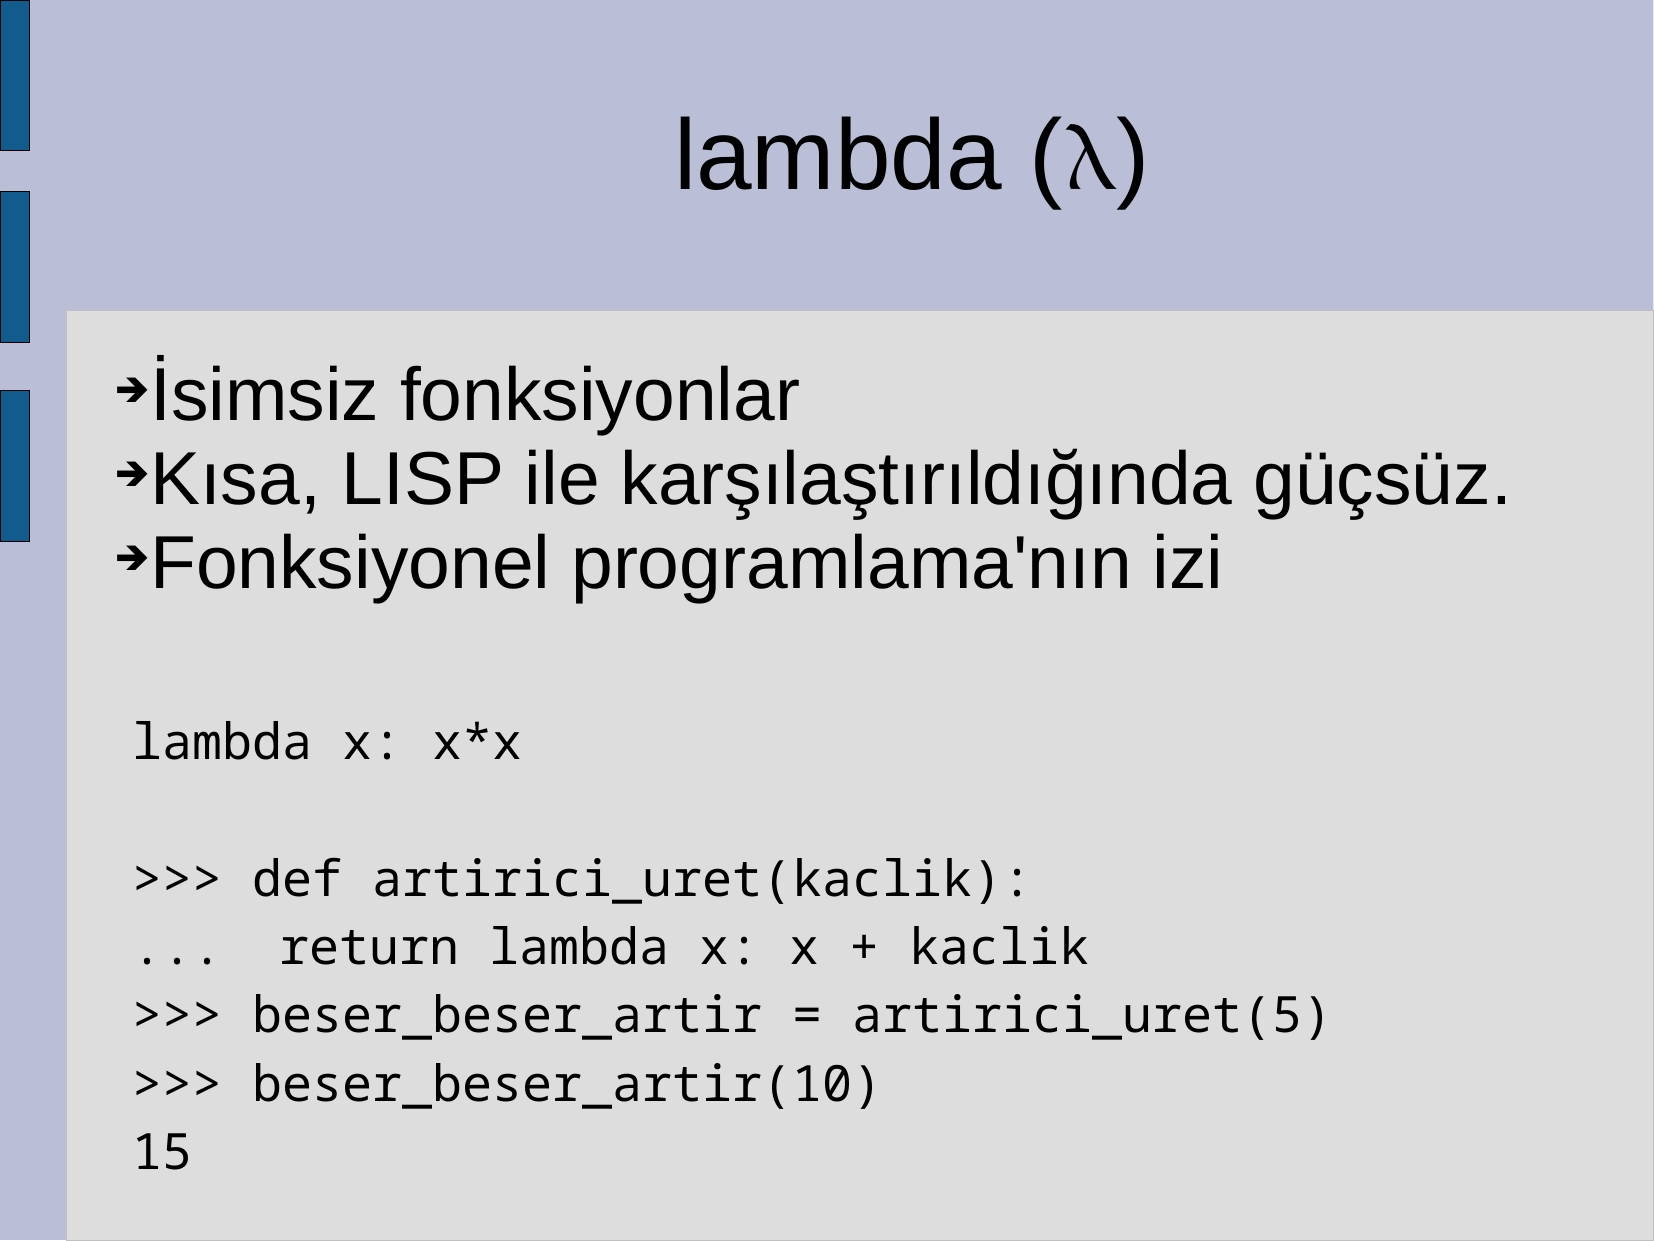

lambda ()
İsimsiz fonksiyonlar
Kısa, LISP ile karşılaştırıldığında güçsüz.
Fonksiyonel programlama'nın izi
lambda x: x*x
>>> def artirici_uret(kaclik):
...	return lambda x: x + kaclik
>>> beser_beser_artir = artirici_uret(5)
>>> beser_beser_artir(10)
15